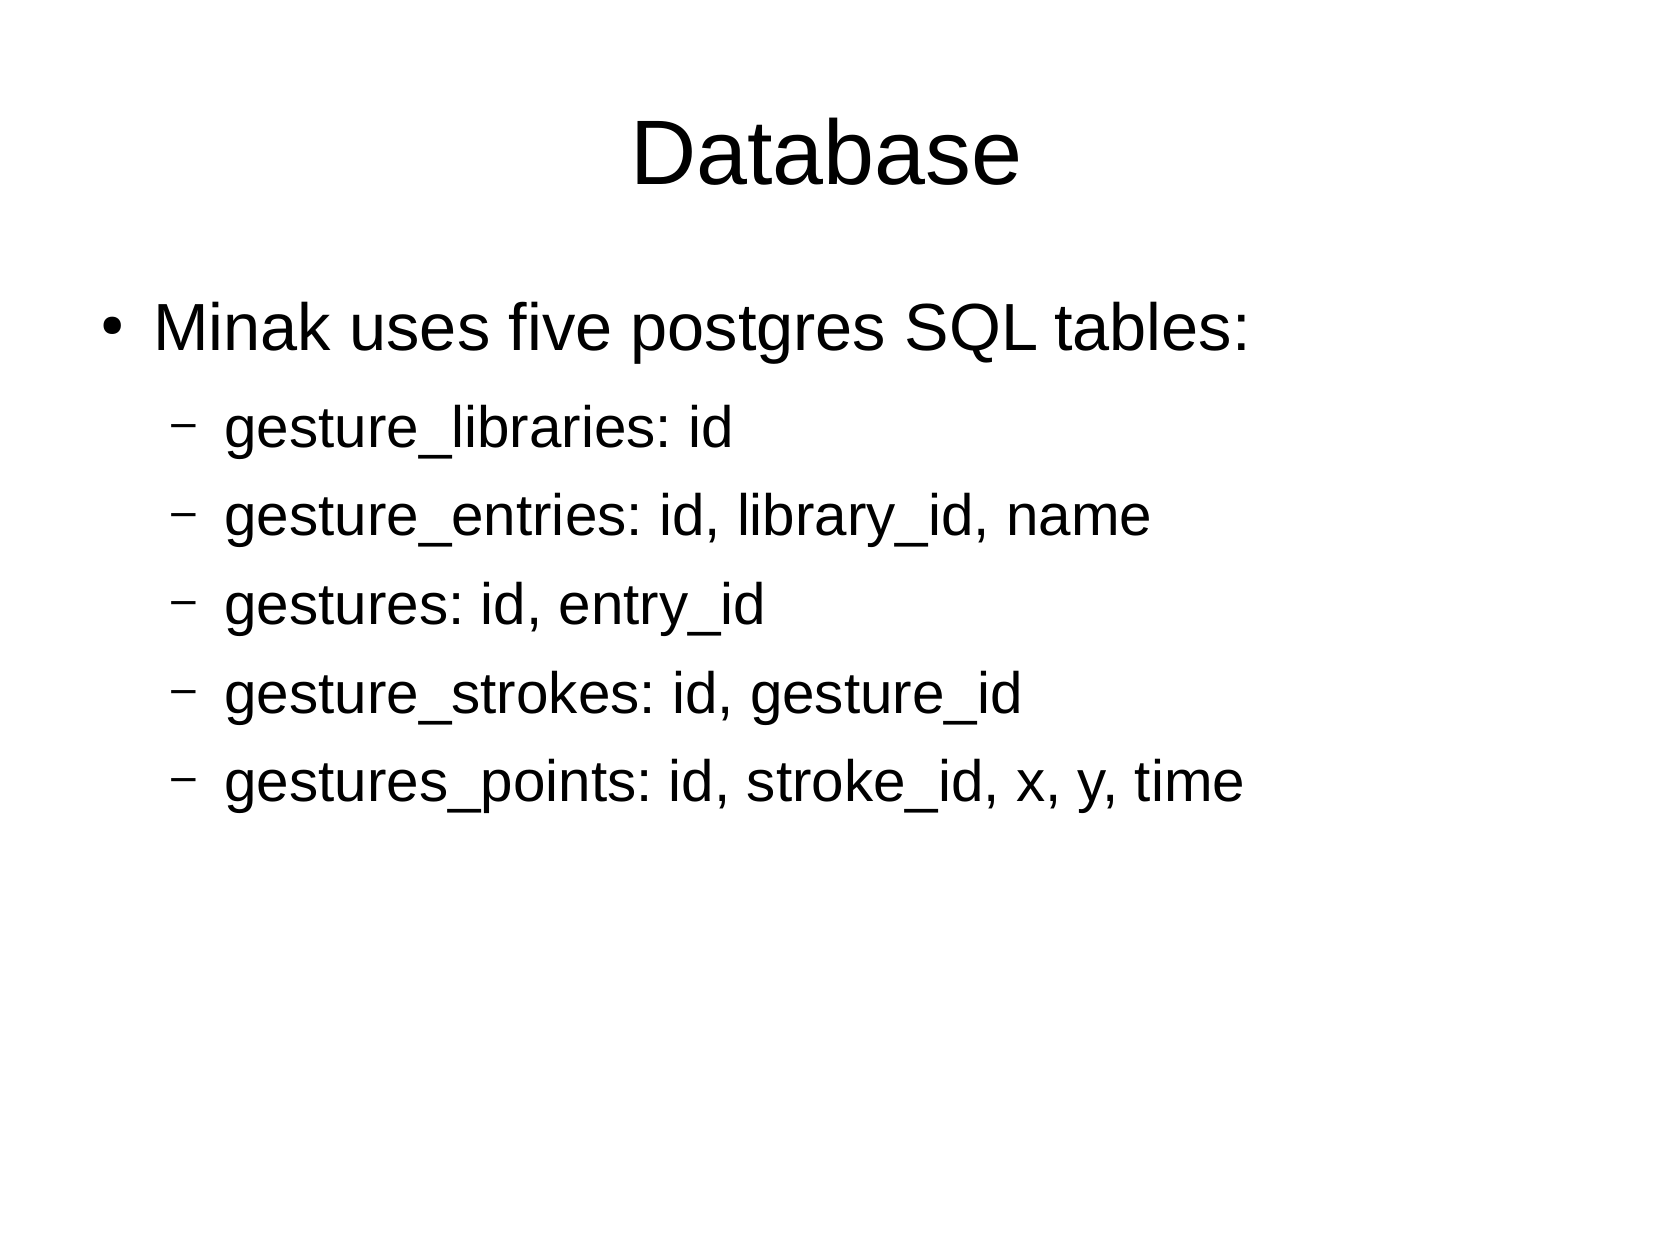

# Database
Minak uses five postgres SQL tables:
gesture_libraries: id
gesture_entries: id, library_id, name
gestures: id, entry_id
gesture_strokes: id, gesture_id
gestures_points: id, stroke_id, x, y, time